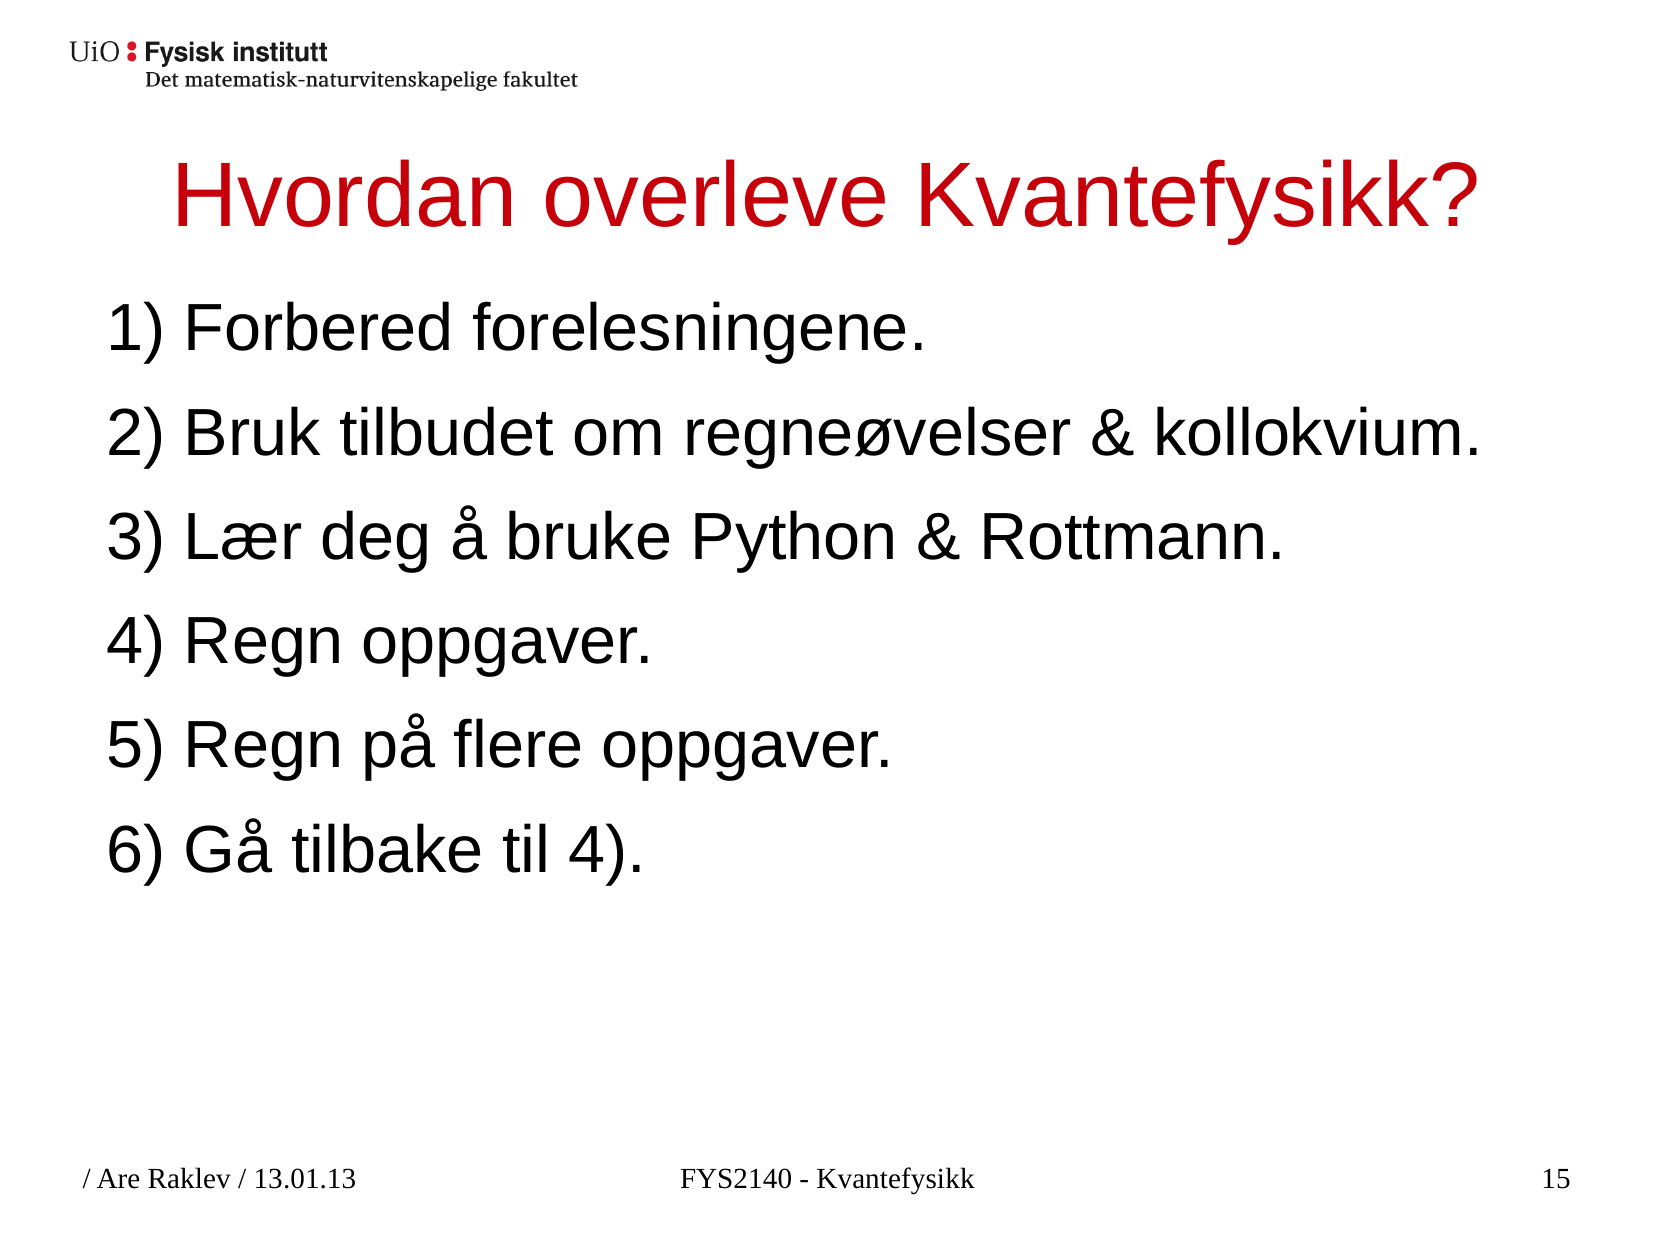

# Hvordan overleve Kvantefysikk?
Forbered forelesningene.
Bruk tilbudet om regneøvelser & kollokvium.
Lær deg å bruke Python & Rottmann.
Regn oppgaver.
Regn på flere oppgaver.
Gå tilbake til 4).
/ Are Raklev / 13.01.13
FYS2140 - Kvantefysikk
15